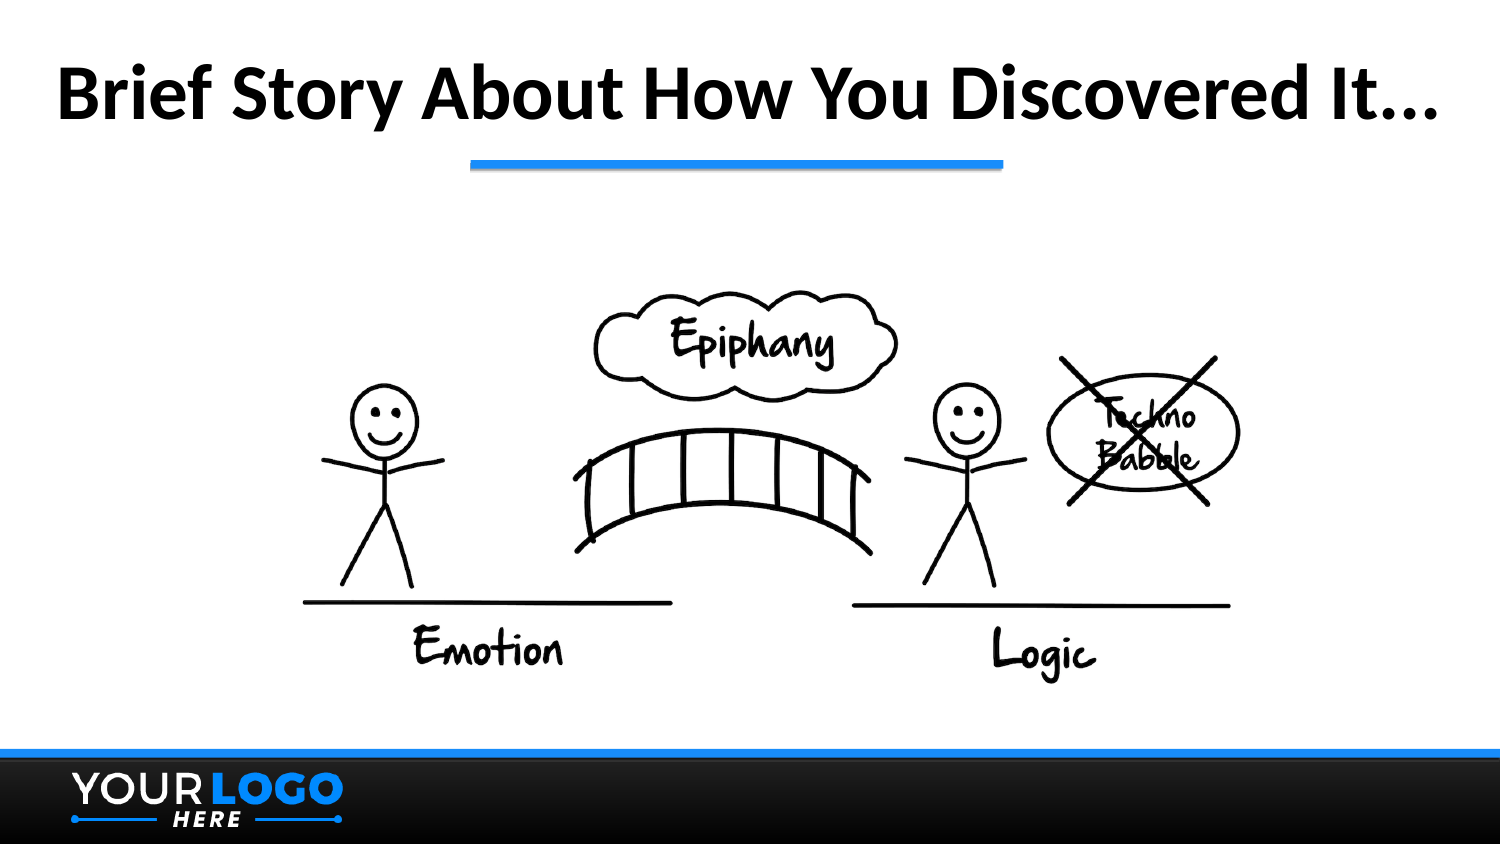

Brief Story About How You Discovered It...